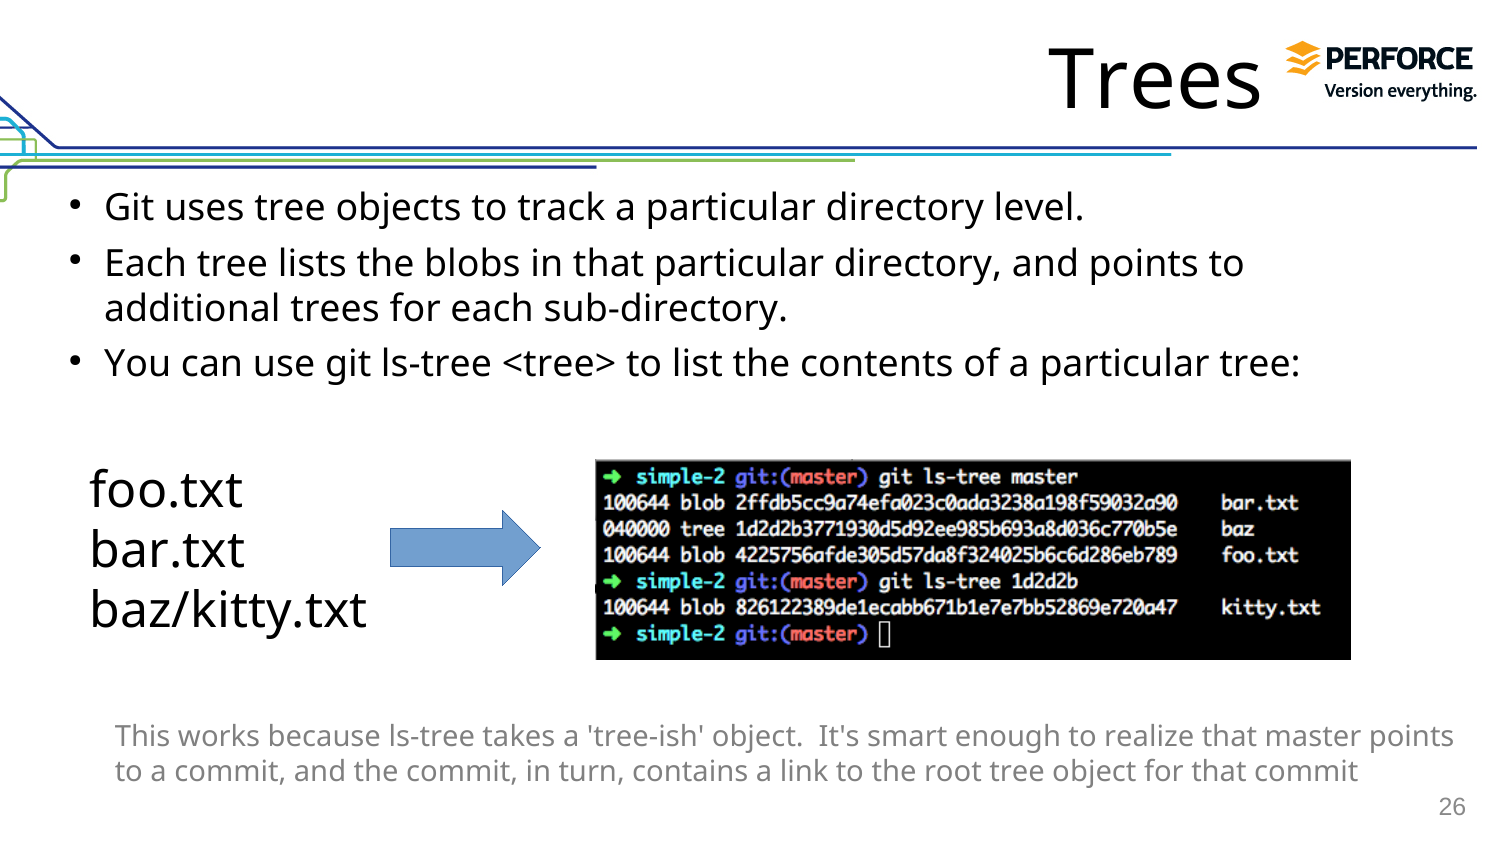

# Trees
Git uses tree objects to track a particular directory level.
Each tree lists the blobs in that particular directory, and points to additional trees for each sub-directory.
You can use git ls-tree <tree> to list the contents of a particular tree:
foo.txt
bar.txt
baz/kitty.txt
This works because ls-tree takes a 'tree-ish' object. It's smart enough to realize that master points
to a commit, and the commit, in turn, contains a link to the root tree object for that commit